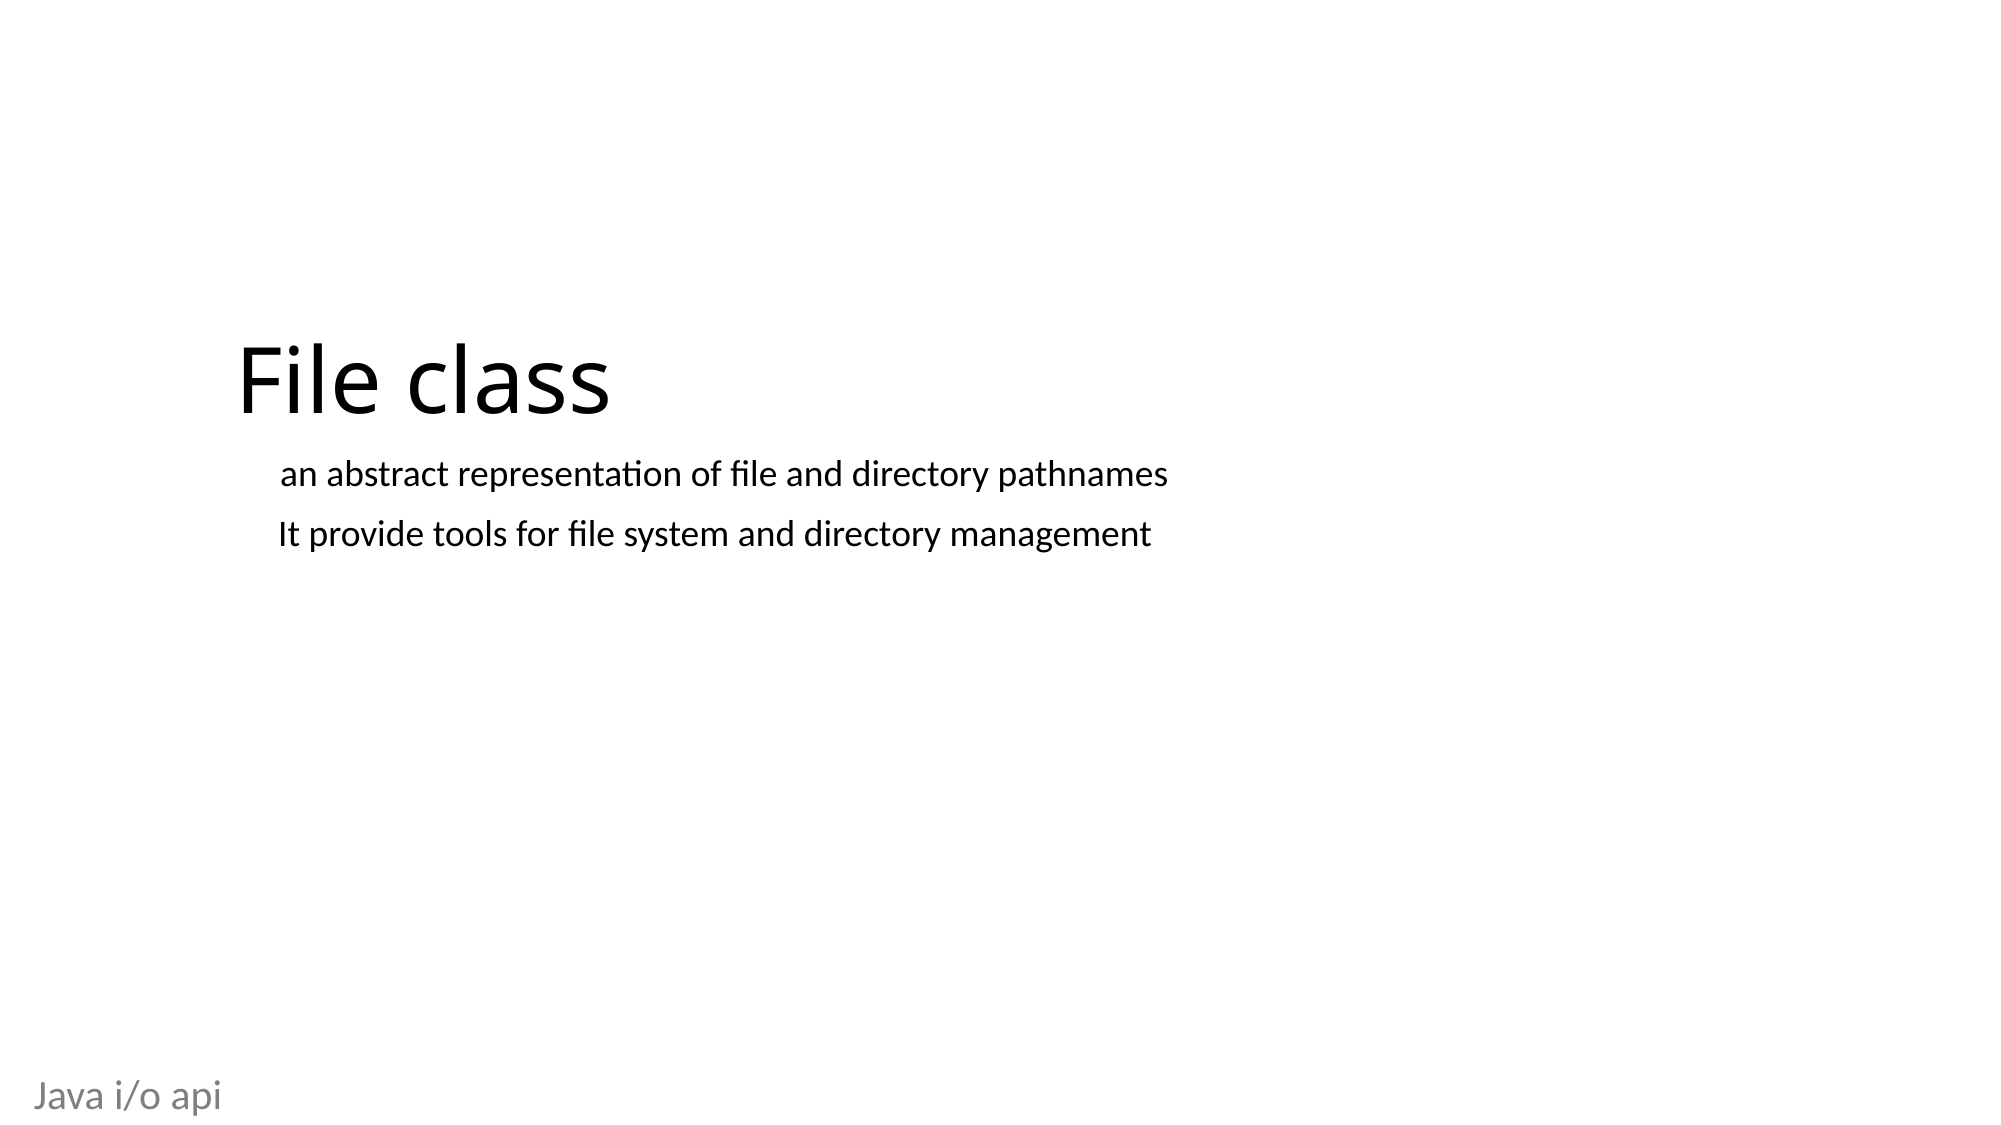

# File class
an abstract representation of file and directory pathnames
It provide tools for file system and directory management
Java i/o api